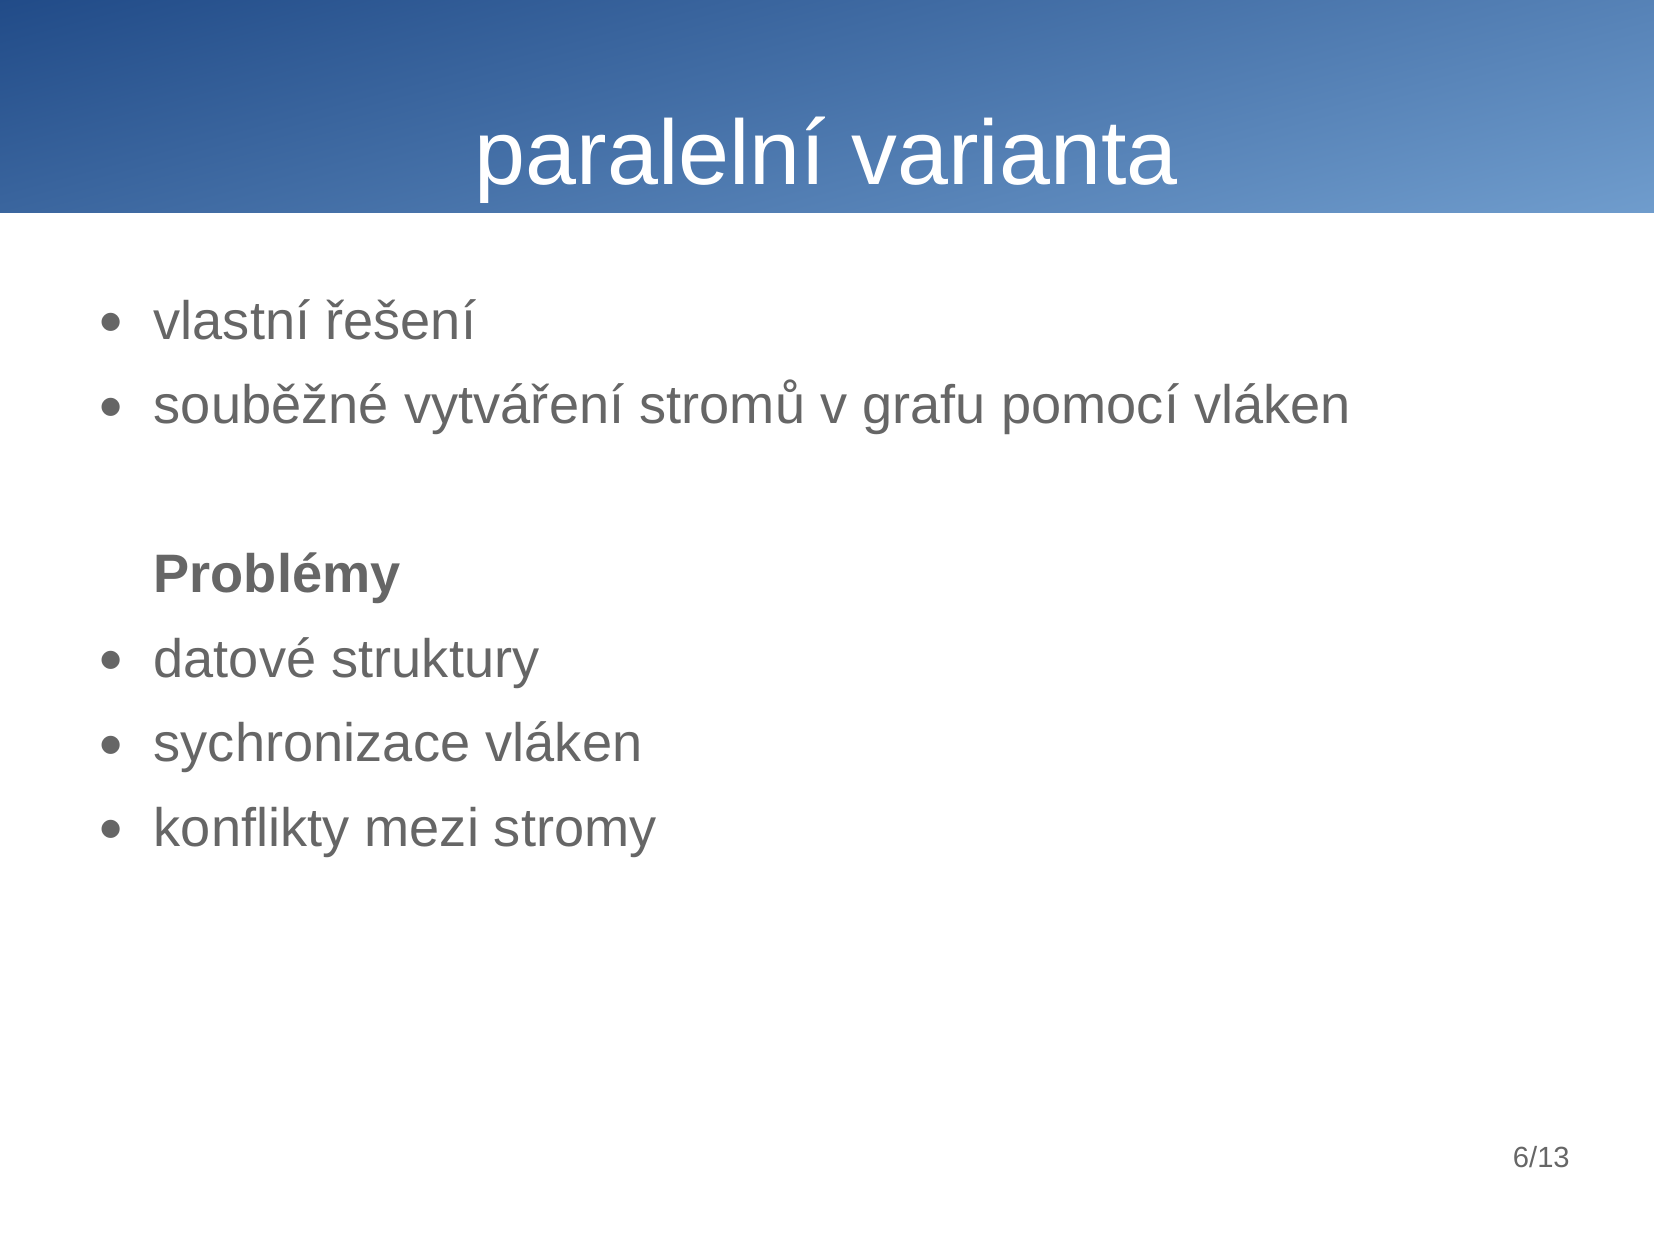

# paralelní varianta
vlastní řešení
souběžné vytváření stromů v grafu pomocí vláken
Problémy
datové struktury
sychronizace vláken
konflikty mezi stromy